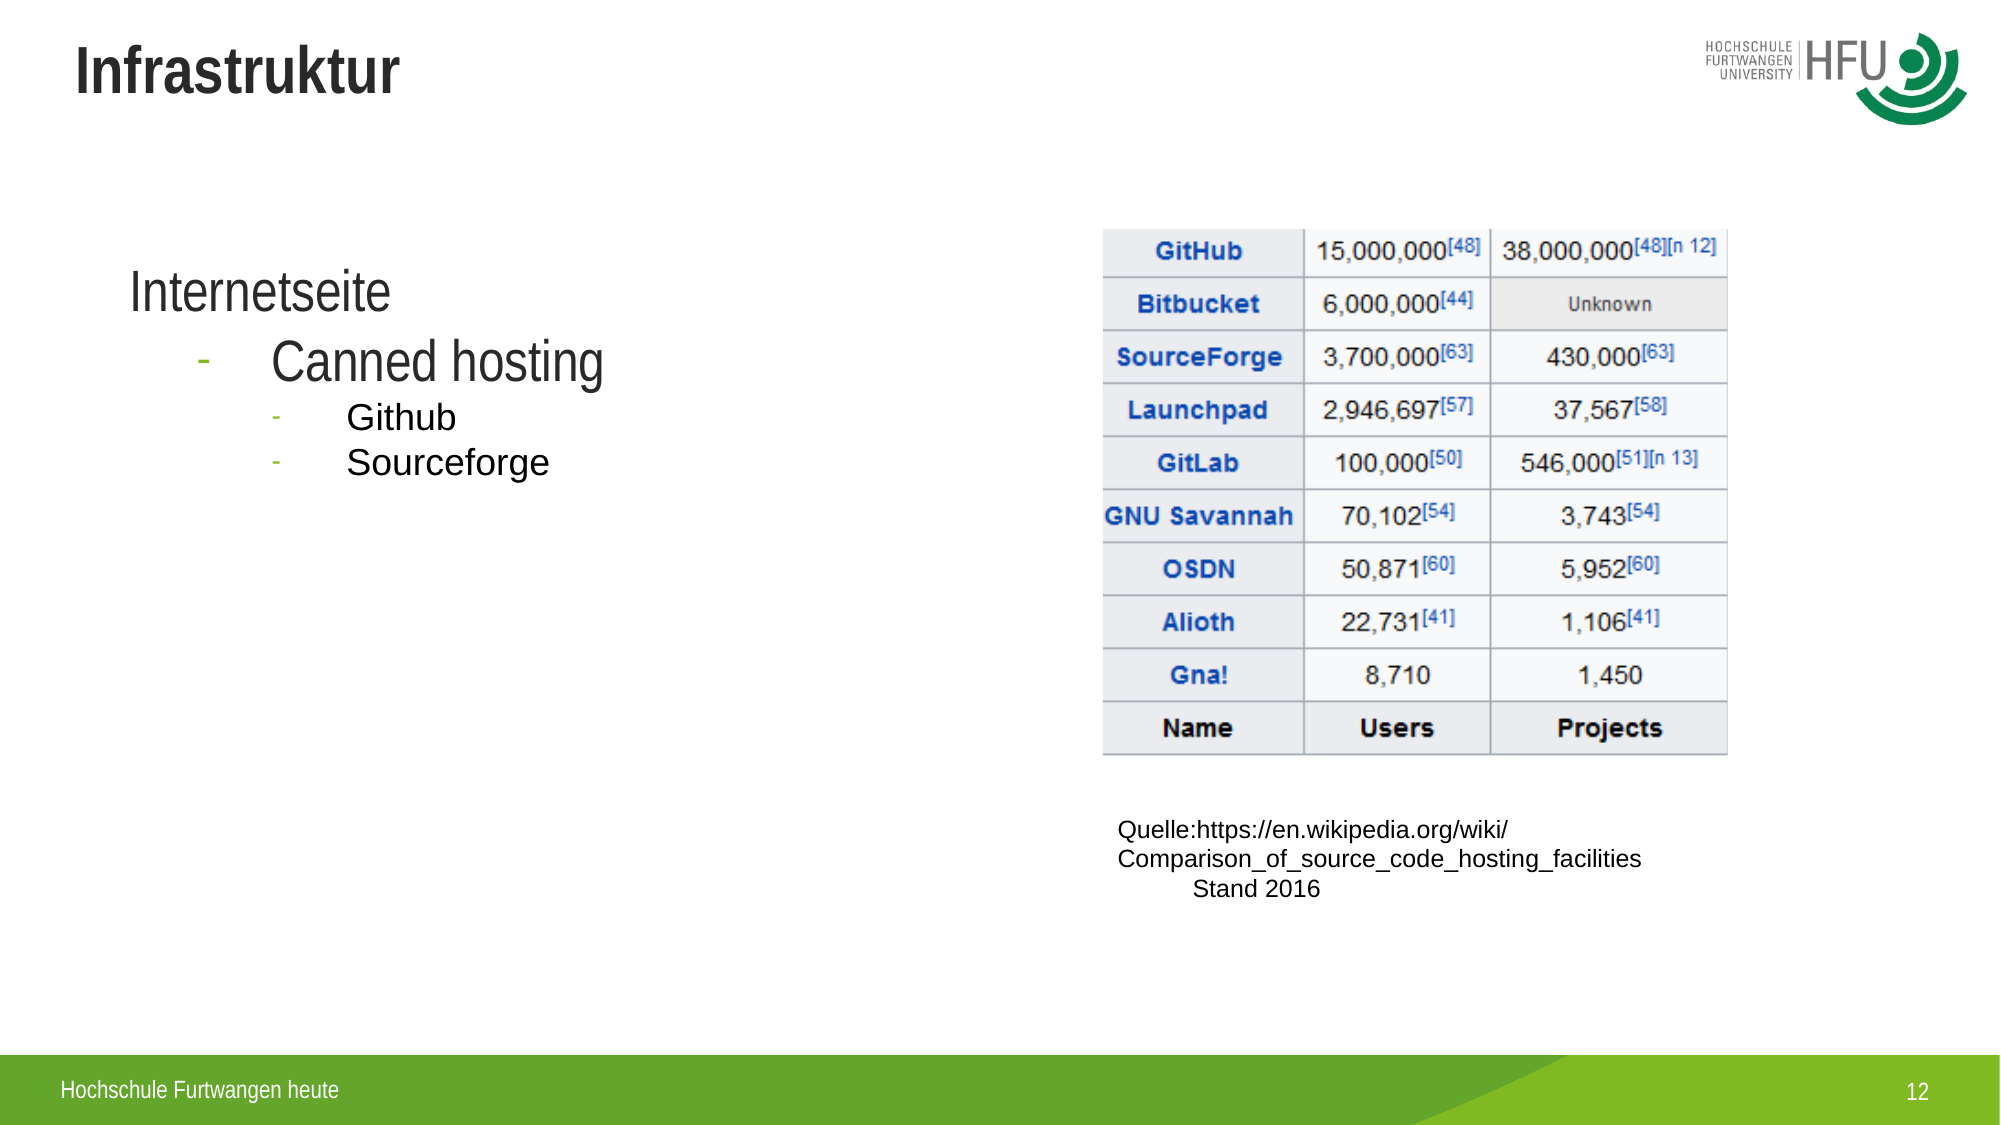

Infrastruktur
Quelle:https://en.wikipedia.org/wiki/Comparison_of_source_code_hosting_facilities	Stand 2016
Internetseite
Canned hosting
Github
Sourceforge
Hochschule Furtwangen heute